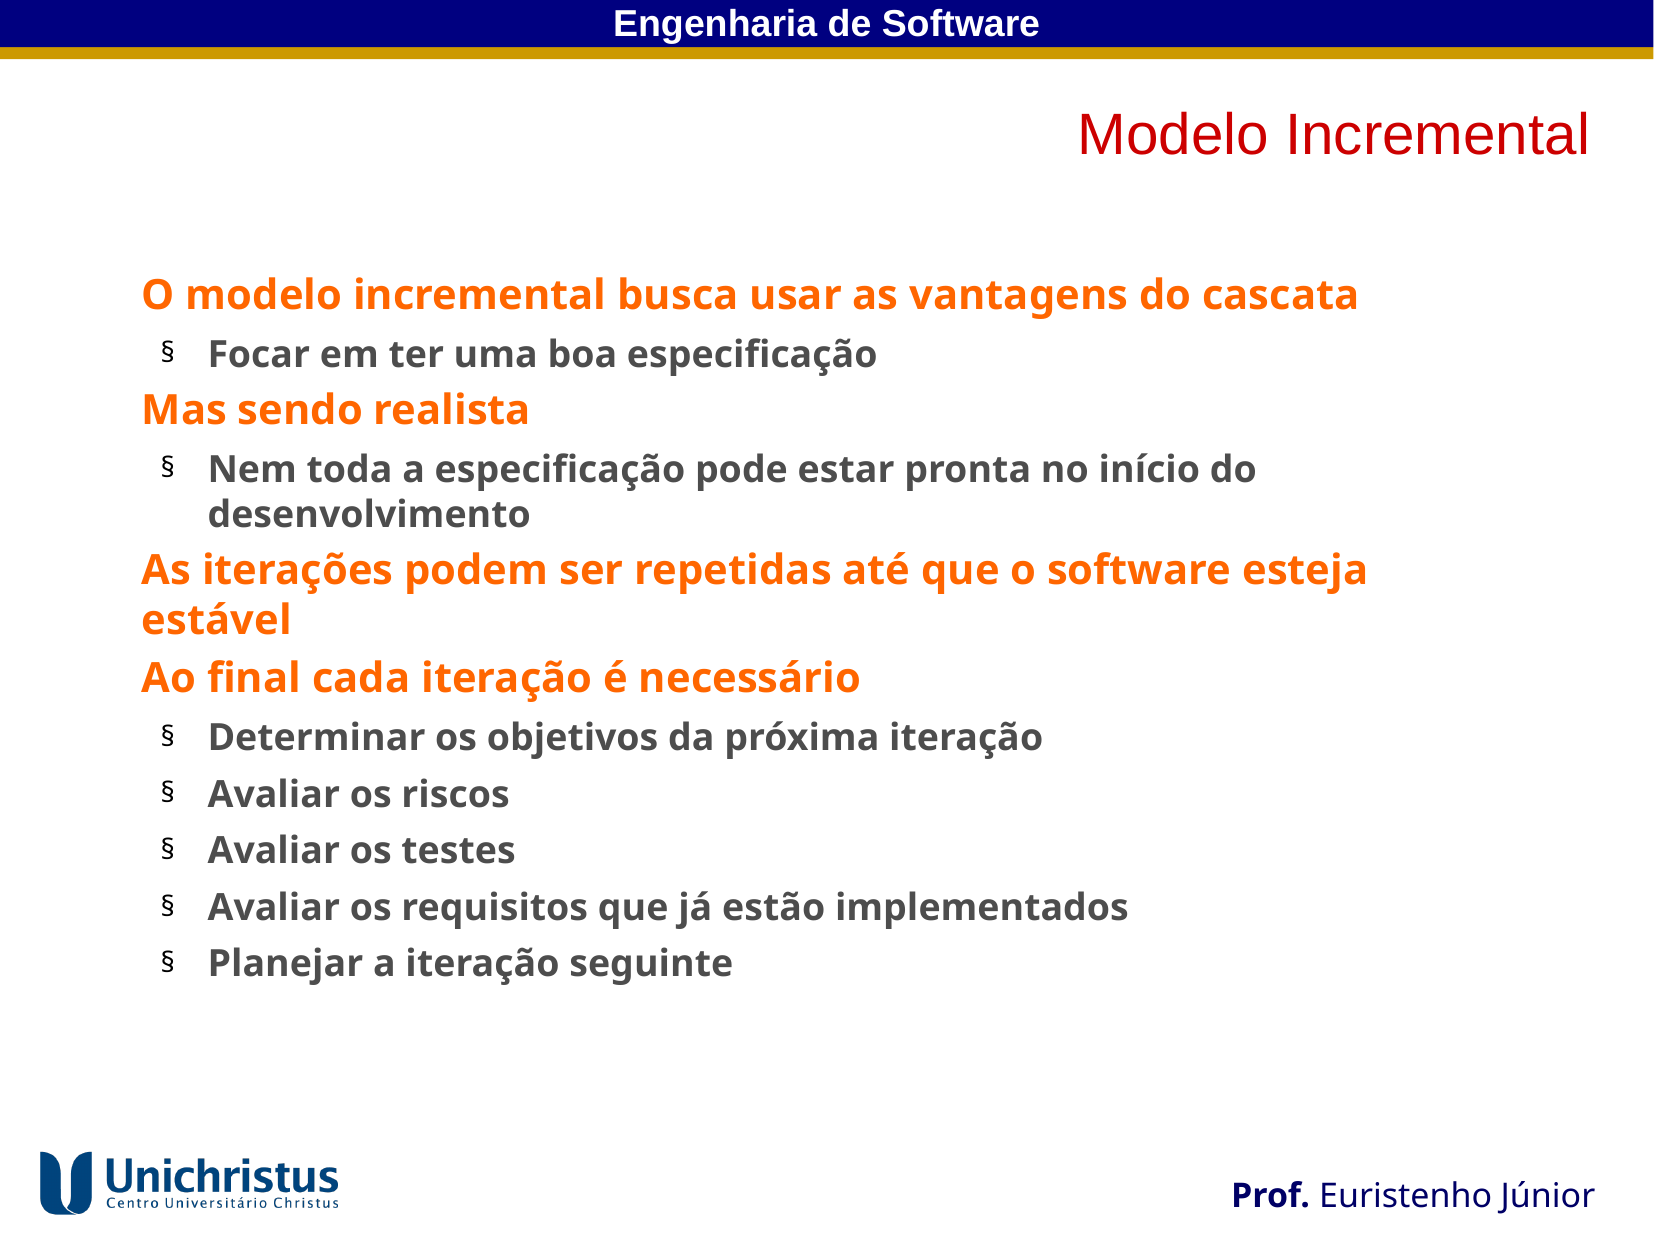

Engenharia de Software
Modelo Incremental
O modelo incremental busca usar as vantagens do cascata
Focar em ter uma boa especificação
Mas sendo realista
Nem toda a especificação pode estar pronta no início do desenvolvimento
As iterações podem ser repetidas até que o software esteja estável
Ao final cada iteração é necessário
Determinar os objetivos da próxima iteração
Avaliar os riscos
Avaliar os testes
Avaliar os requisitos que já estão implementados
Planejar a iteração seguinte
Prof. Euristenho Júnior